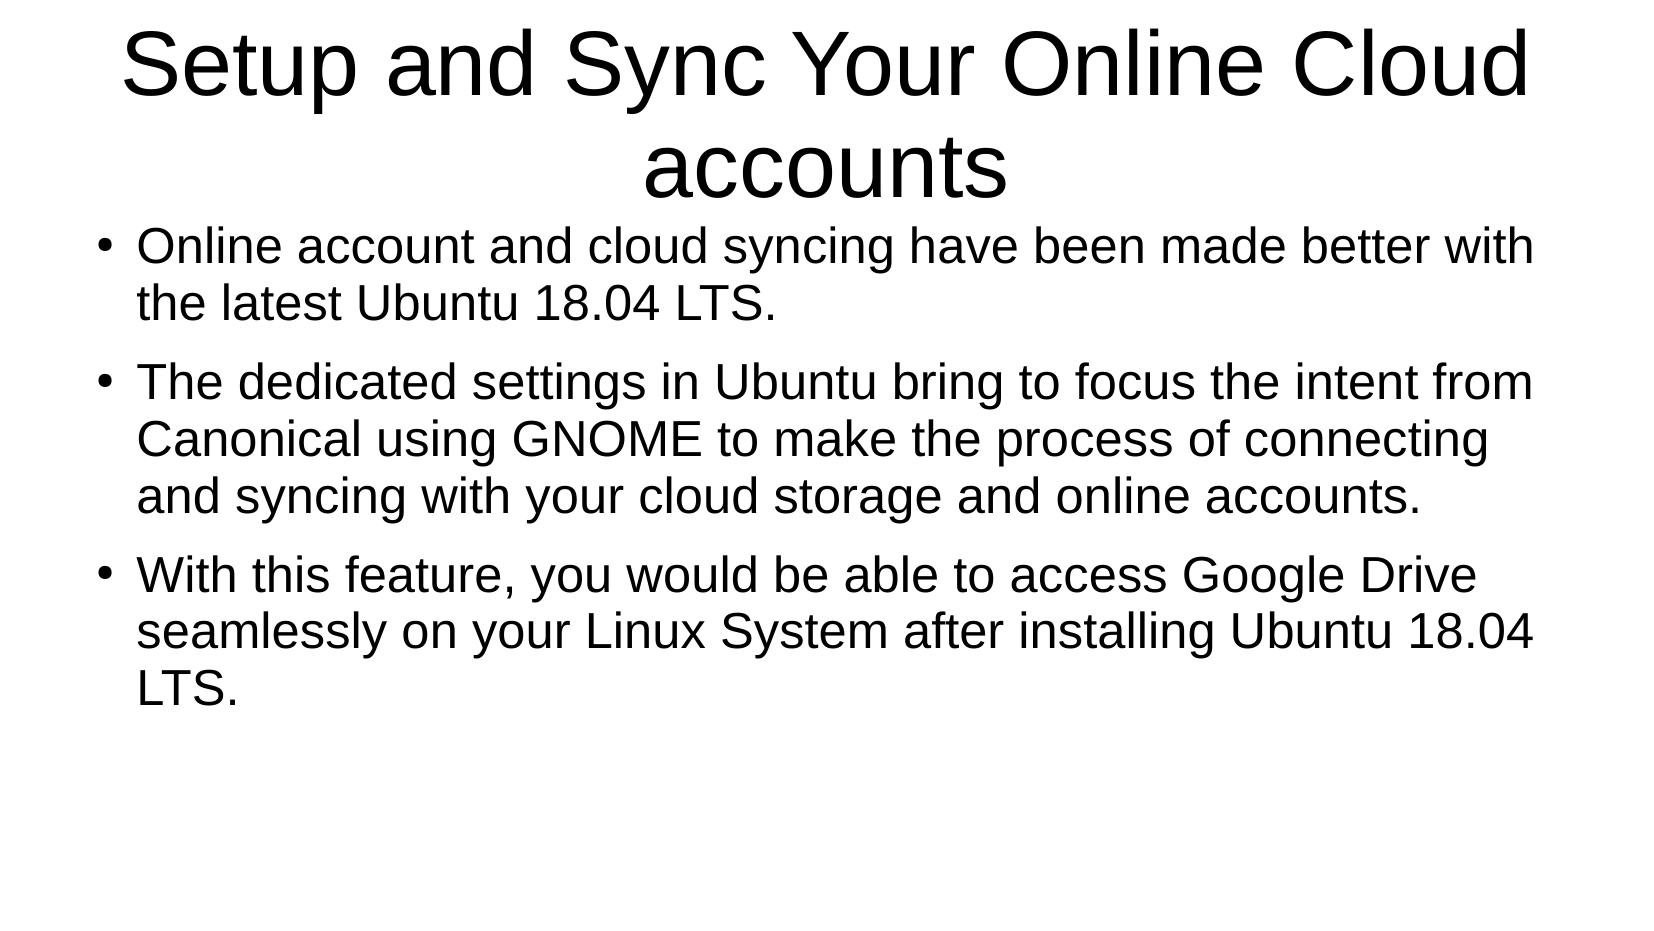

# Setup and Sync Your Online Cloud accounts
Online account and cloud syncing have been made better with the latest Ubuntu 18.04 LTS.
The dedicated settings in Ubuntu bring to focus the intent from Canonical using GNOME to make the process of connecting and syncing with your cloud storage and online accounts.
With this feature, you would be able to access Google Drive seamlessly on your Linux System after installing Ubuntu 18.04 LTS.